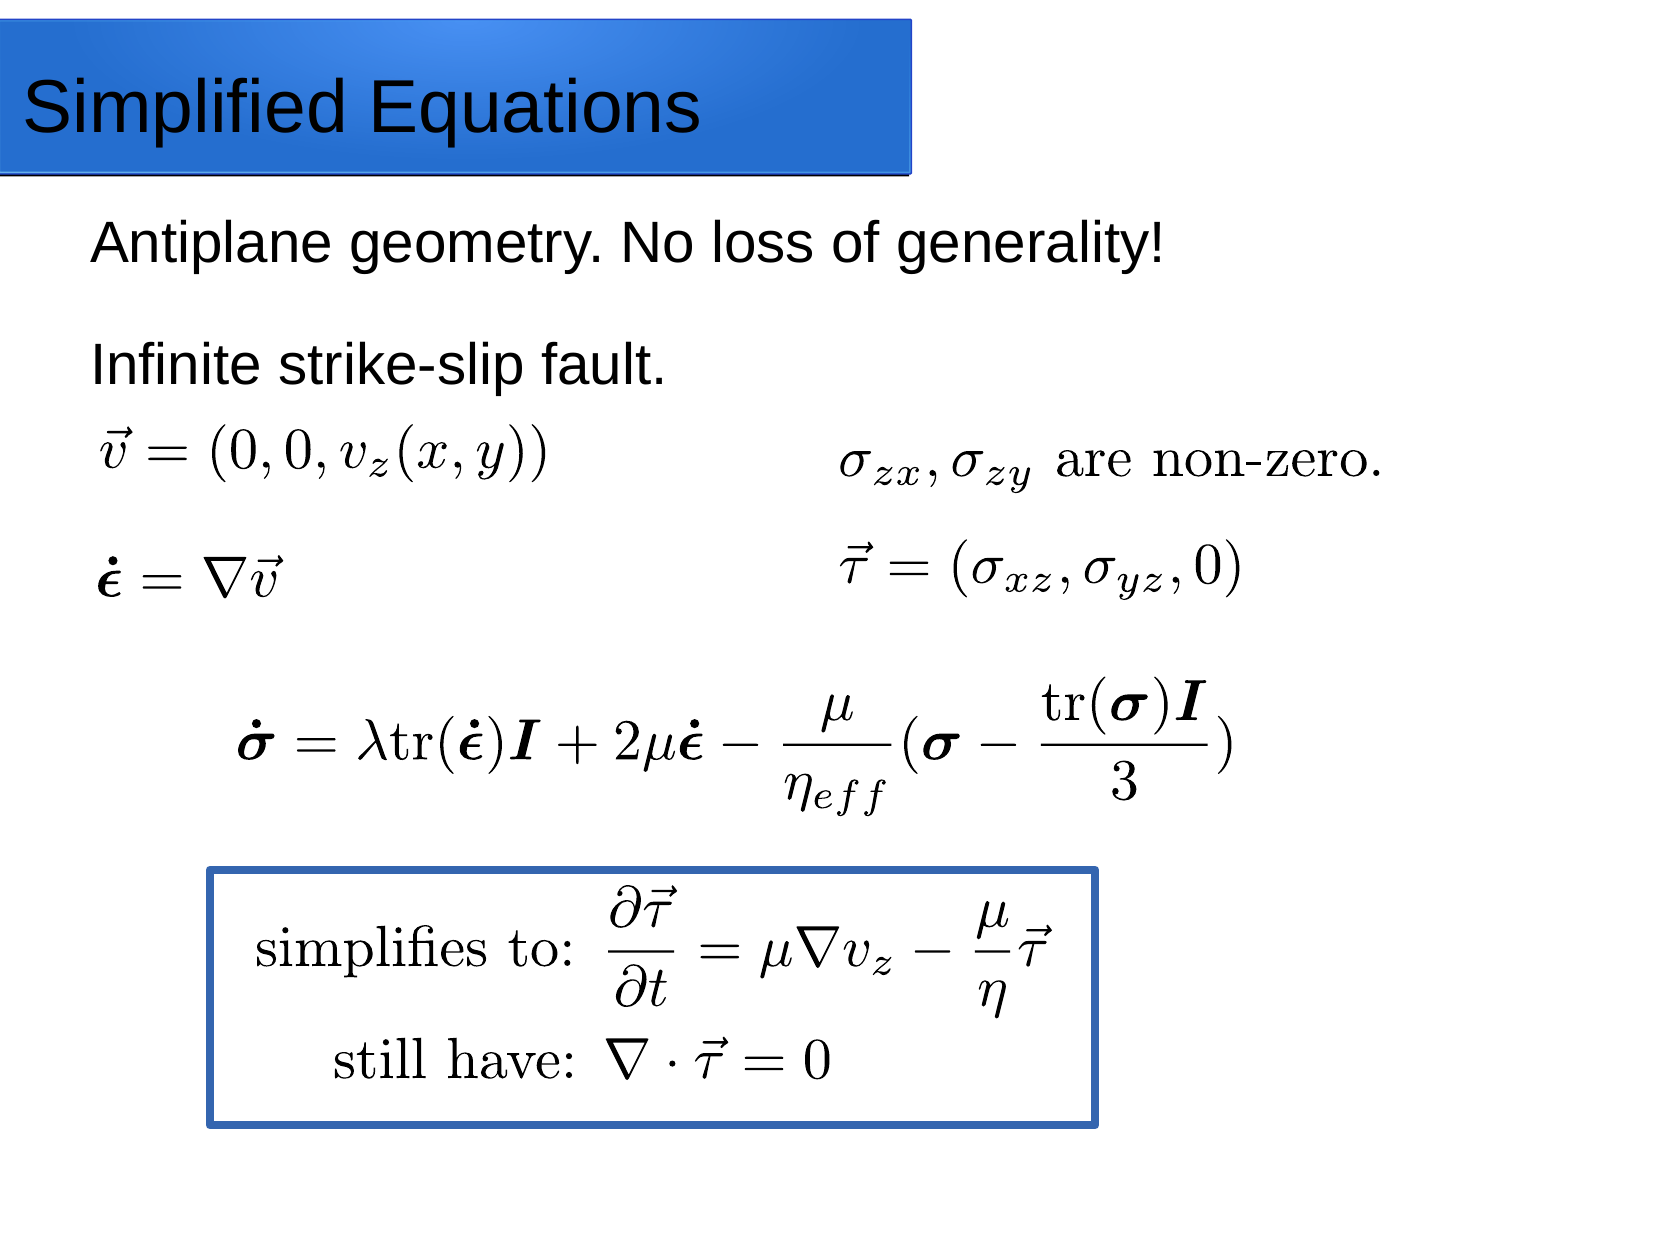

# Simplified Equations
Antiplane geometry. No loss of generality!
Infinite strike-slip fault.